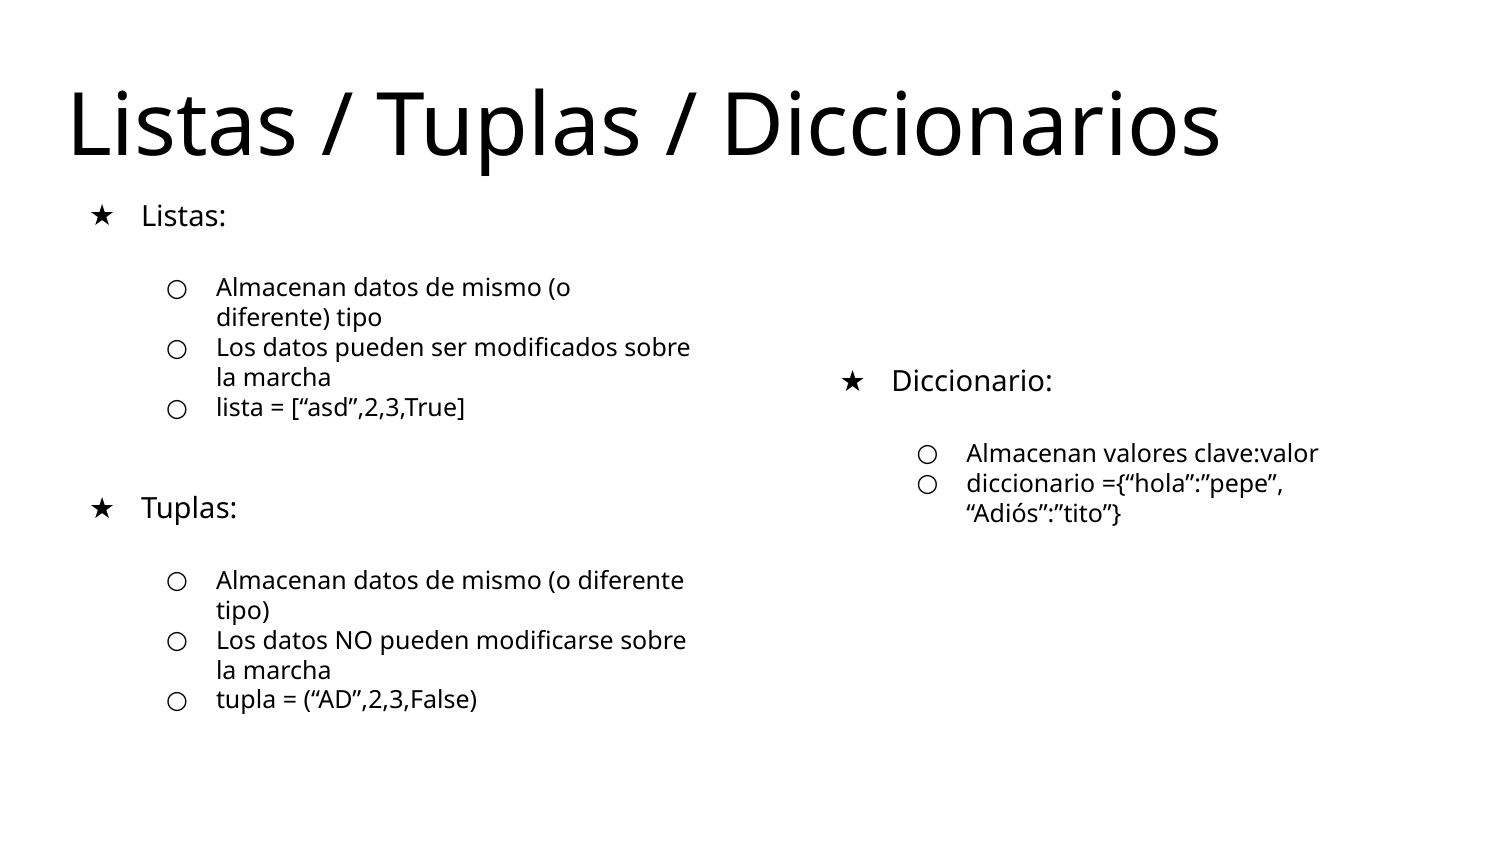

# Listas / Tuplas / Diccionarios
Listas:
Almacenan datos de mismo (o diferente) tipo
Los datos pueden ser modificados sobre la marcha
lista = [“asd”,2,3,True]
Tuplas:
Almacenan datos de mismo (o diferente tipo)
Los datos NO pueden modificarse sobre la marcha
tupla = (“AD”,2,3,False)
Diccionario:
Almacenan valores clave:valor
diccionario ={“hola”:”pepe”, “Adiós”:”tito”}